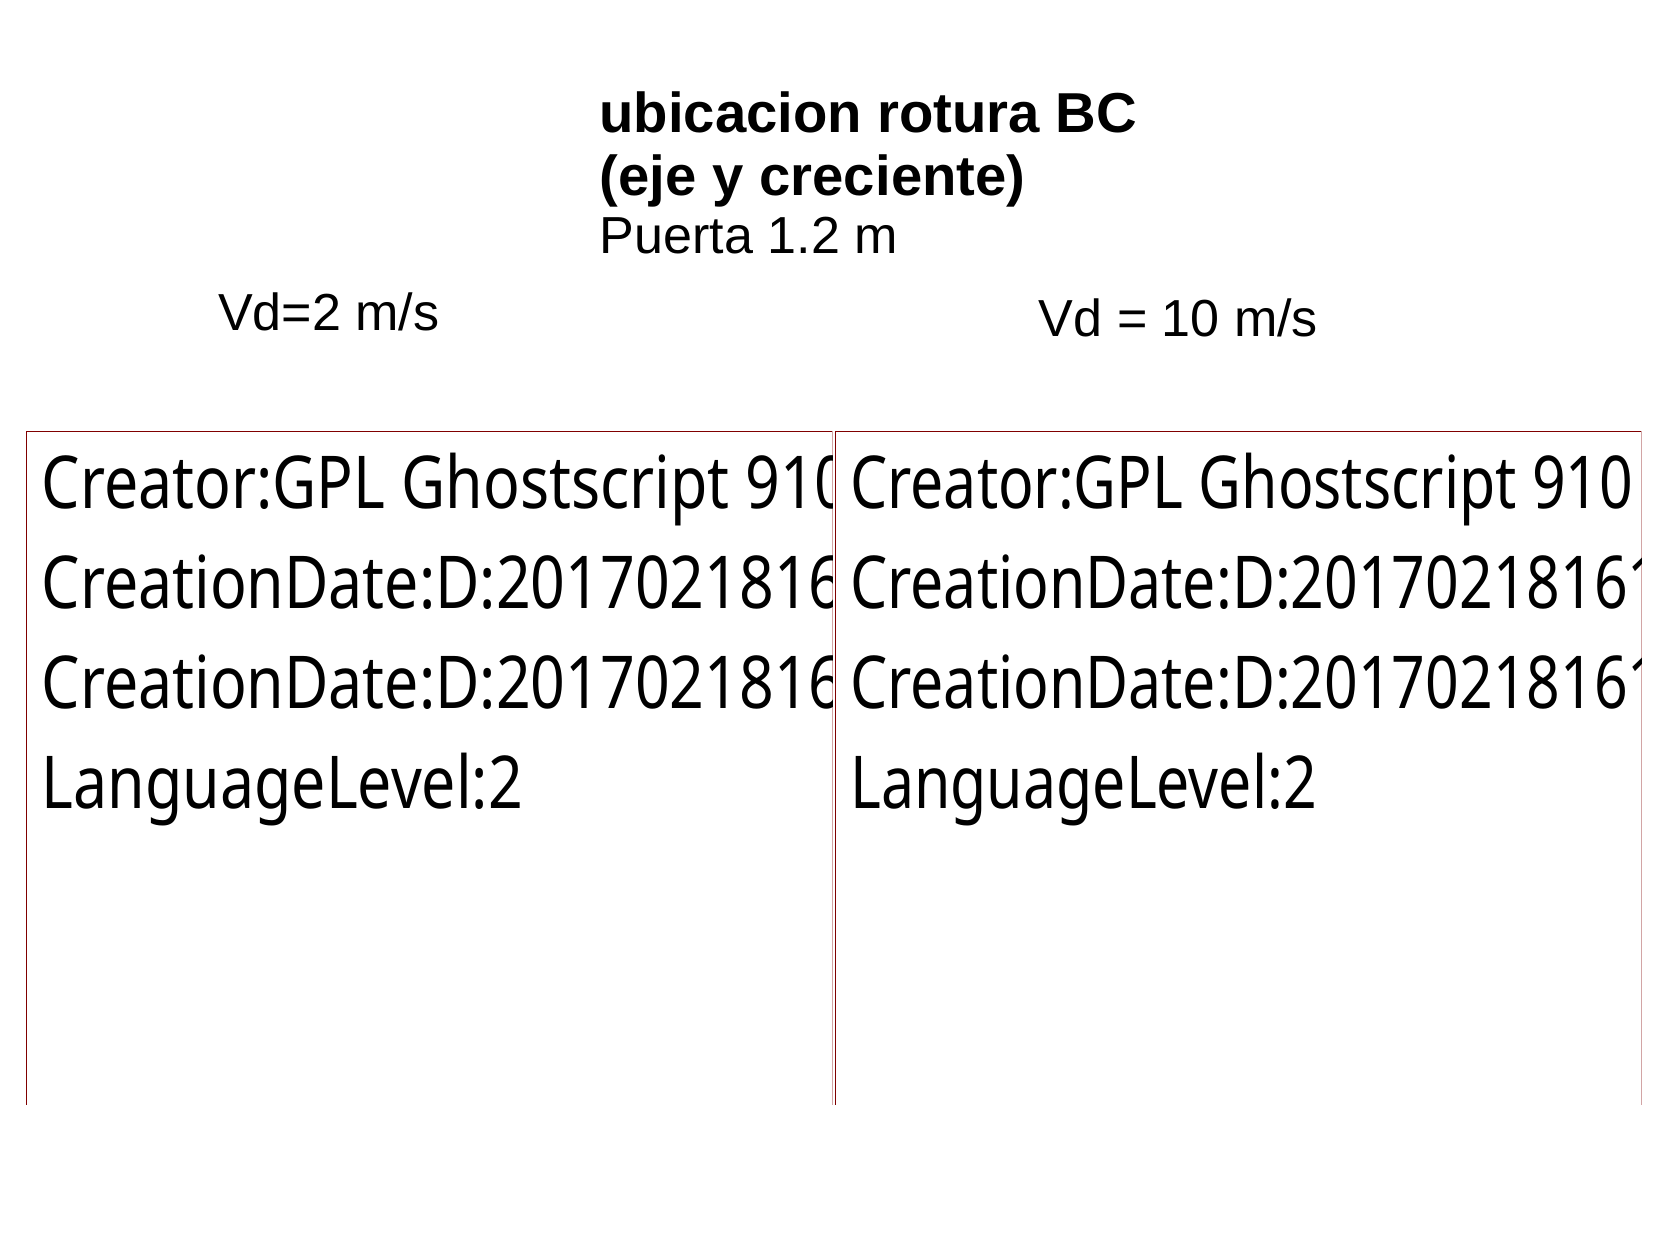

ubicacion rotura BC (eje y creciente)
Puerta 1.2 m
Vd=2 m/s
Vd = 10 m/s